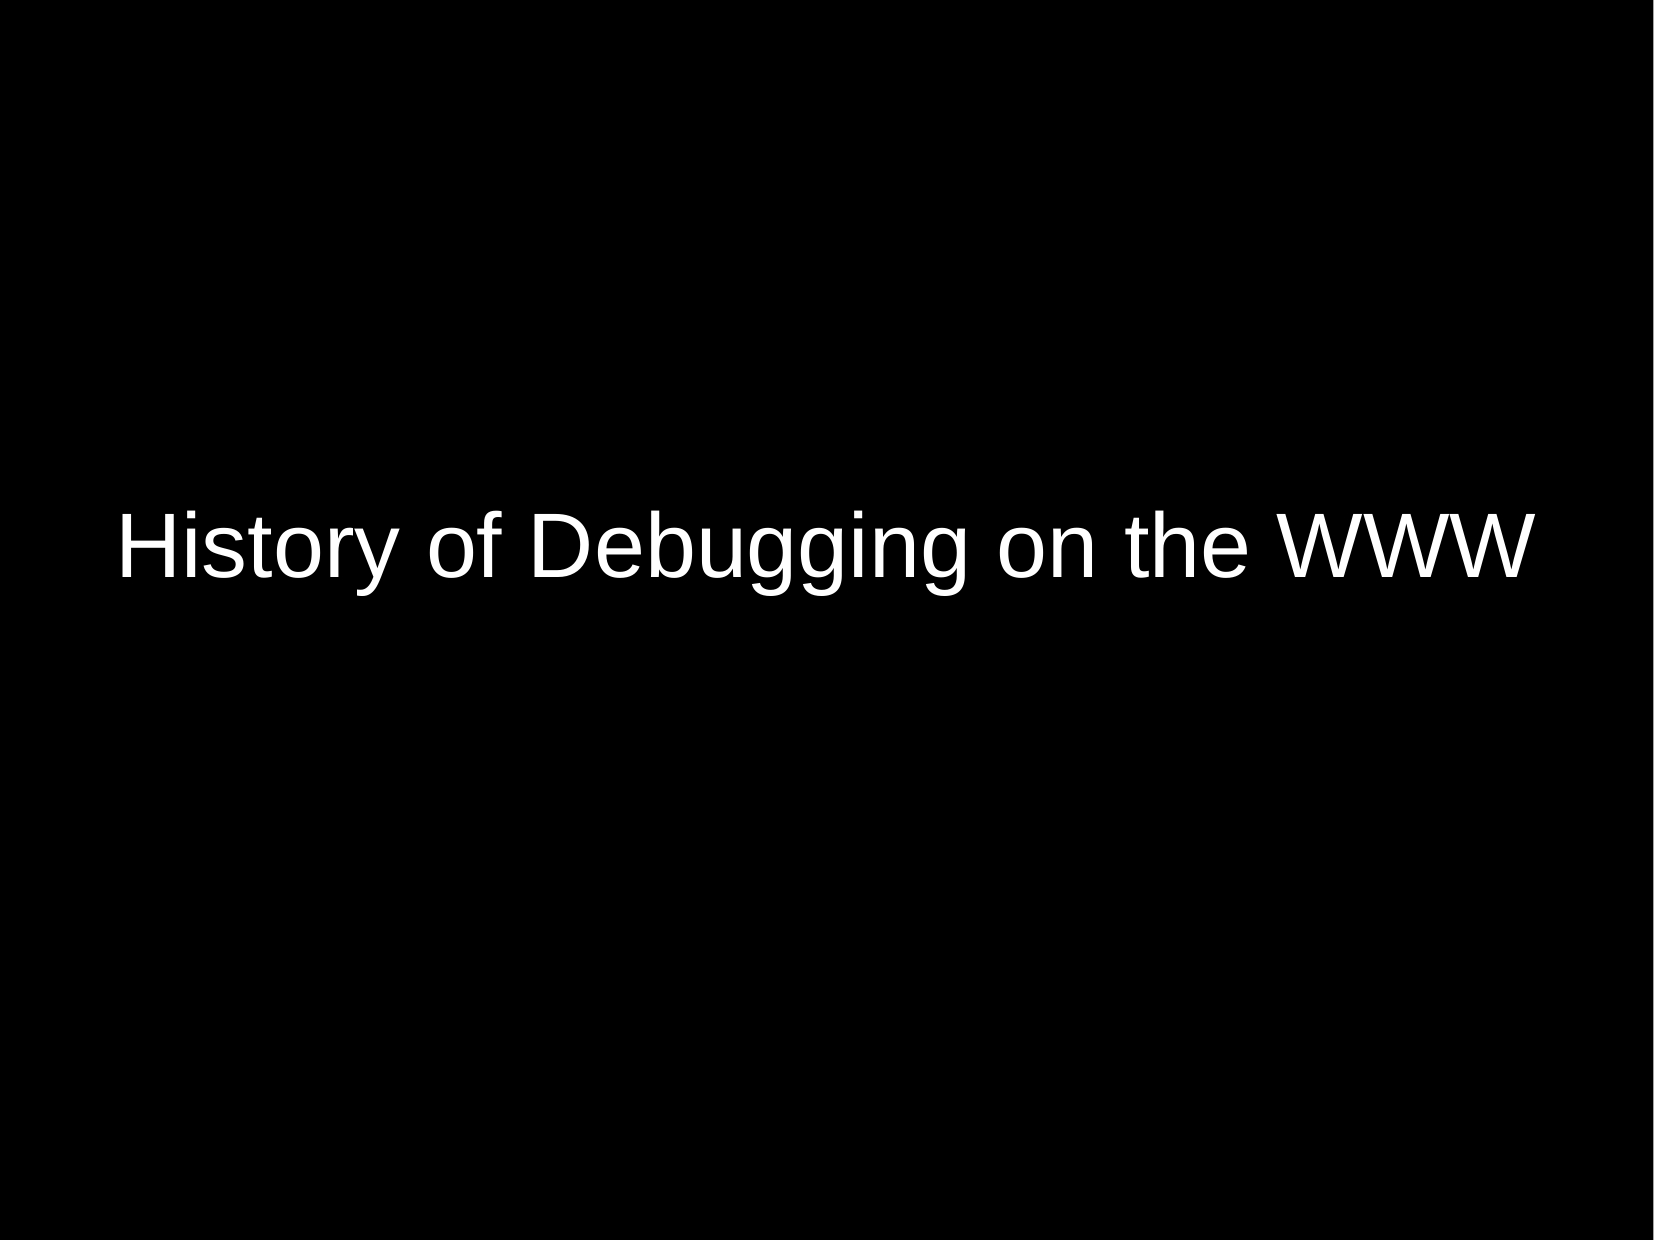

# History of Debugging on the WWW